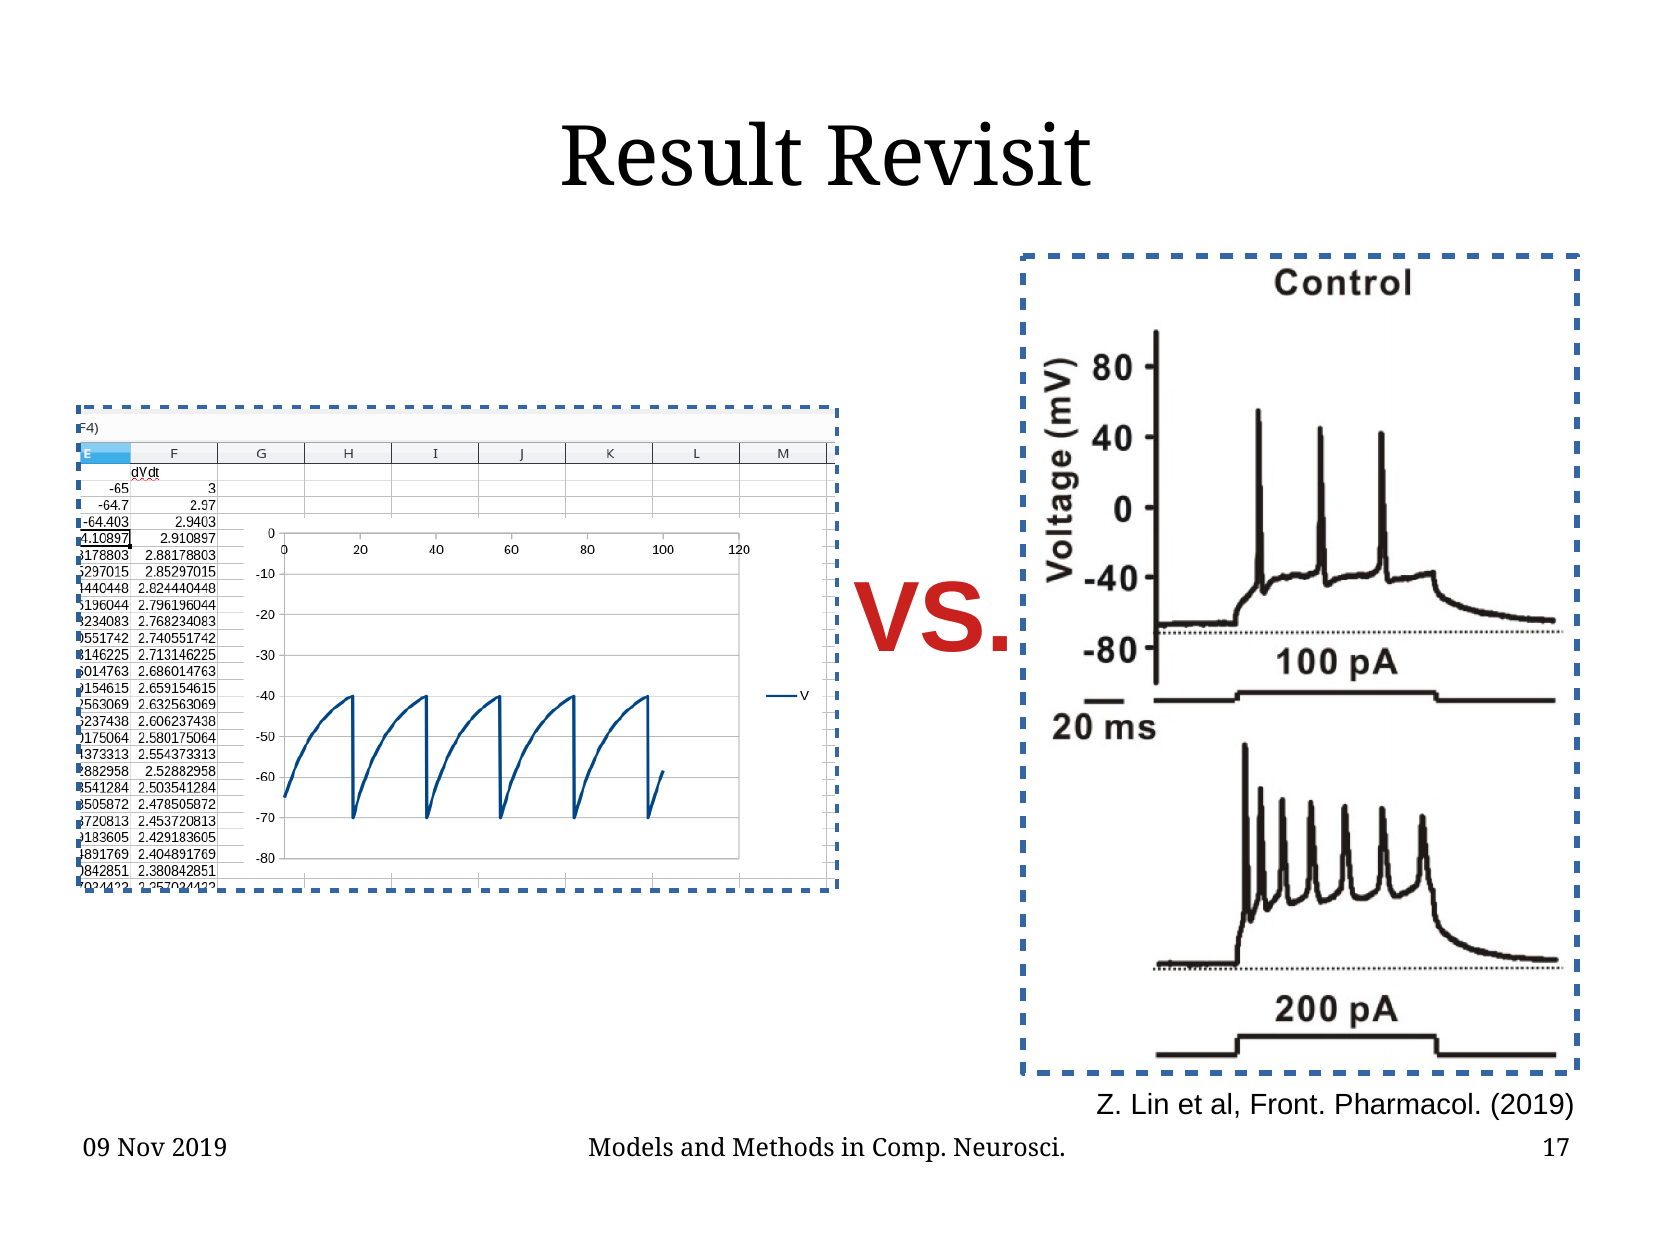

# Result Revisit
Z. Lin et al, Front. Pharmacol. (2019)
VS.
09 Nov 2019
Models and Methods in Comp. Neurosci.
17